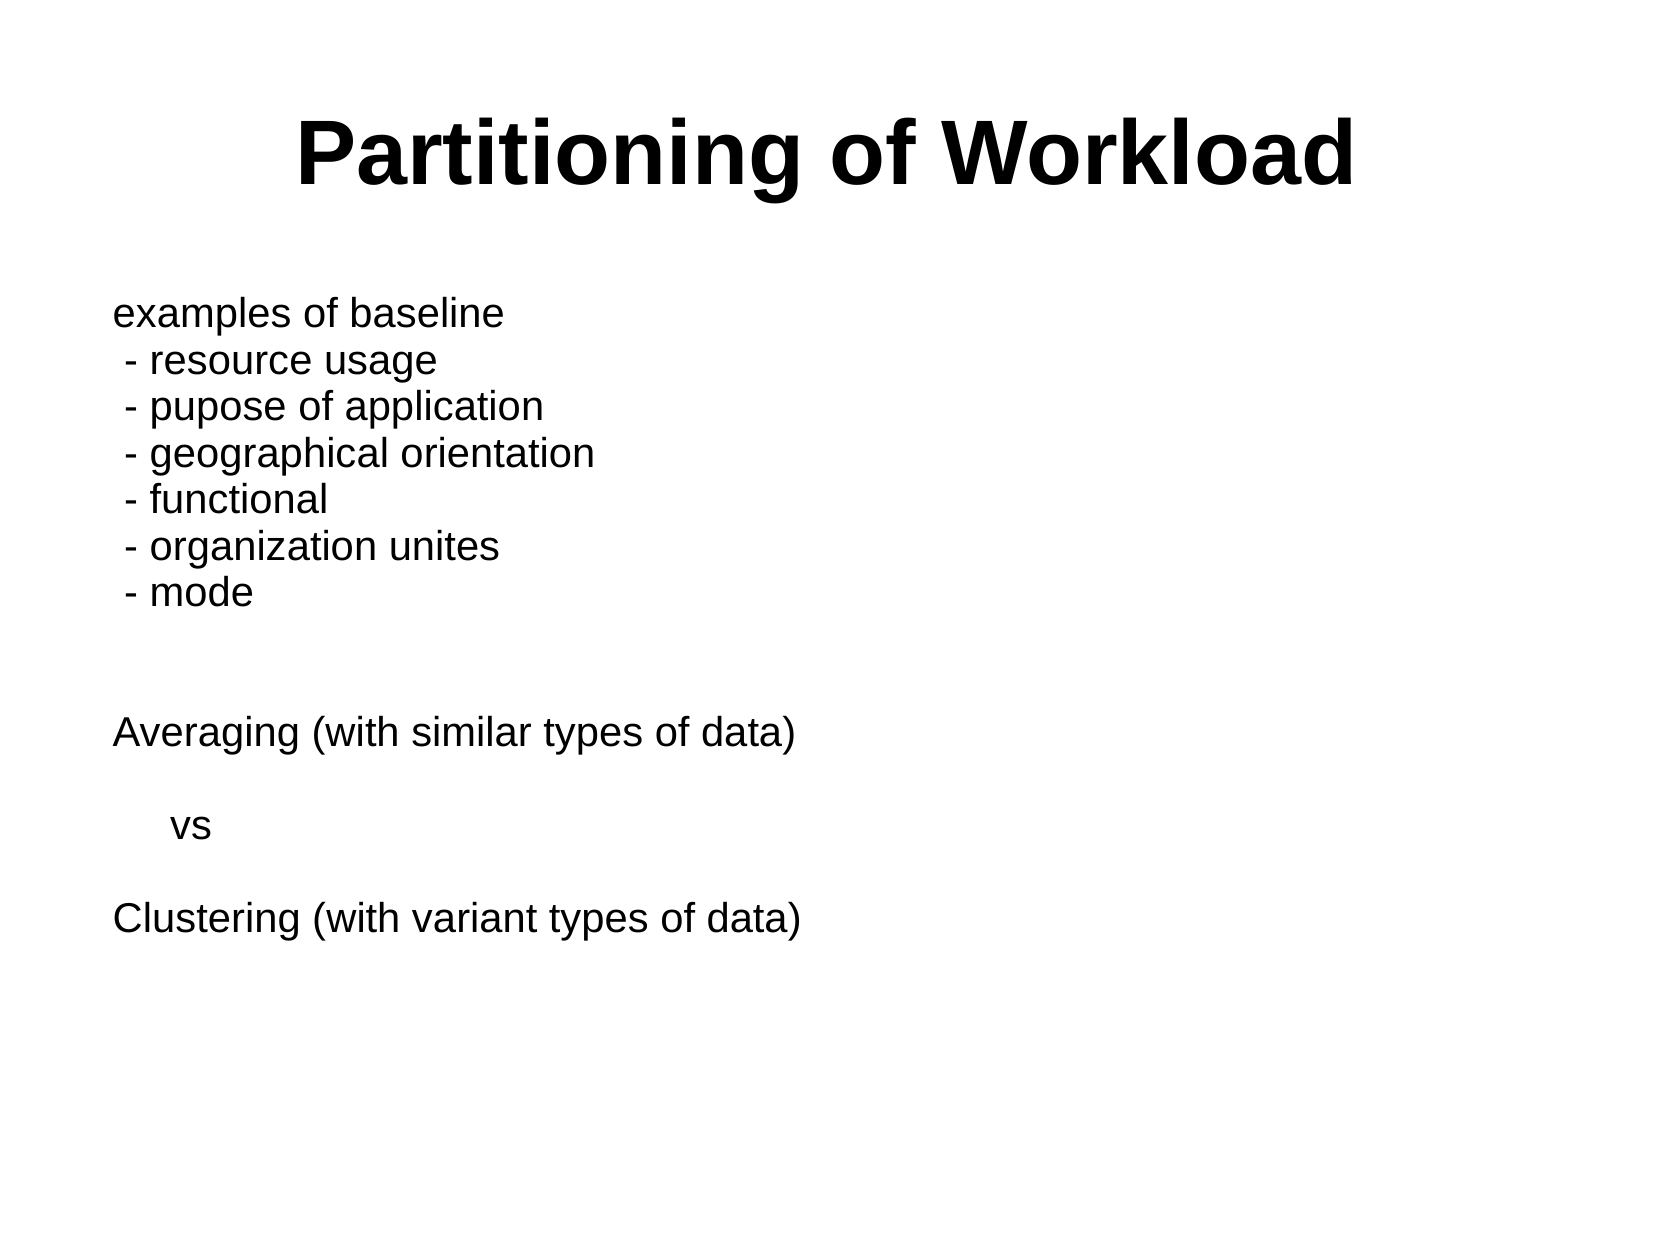

# Partitioning of Workload
examples of baseline
 - resource usage
 - pupose of application
 - geographical orientation
 - functional
 - organization unites
 - mode
Averaging (with similar types of data)
 vs
Clustering (with variant types of data)